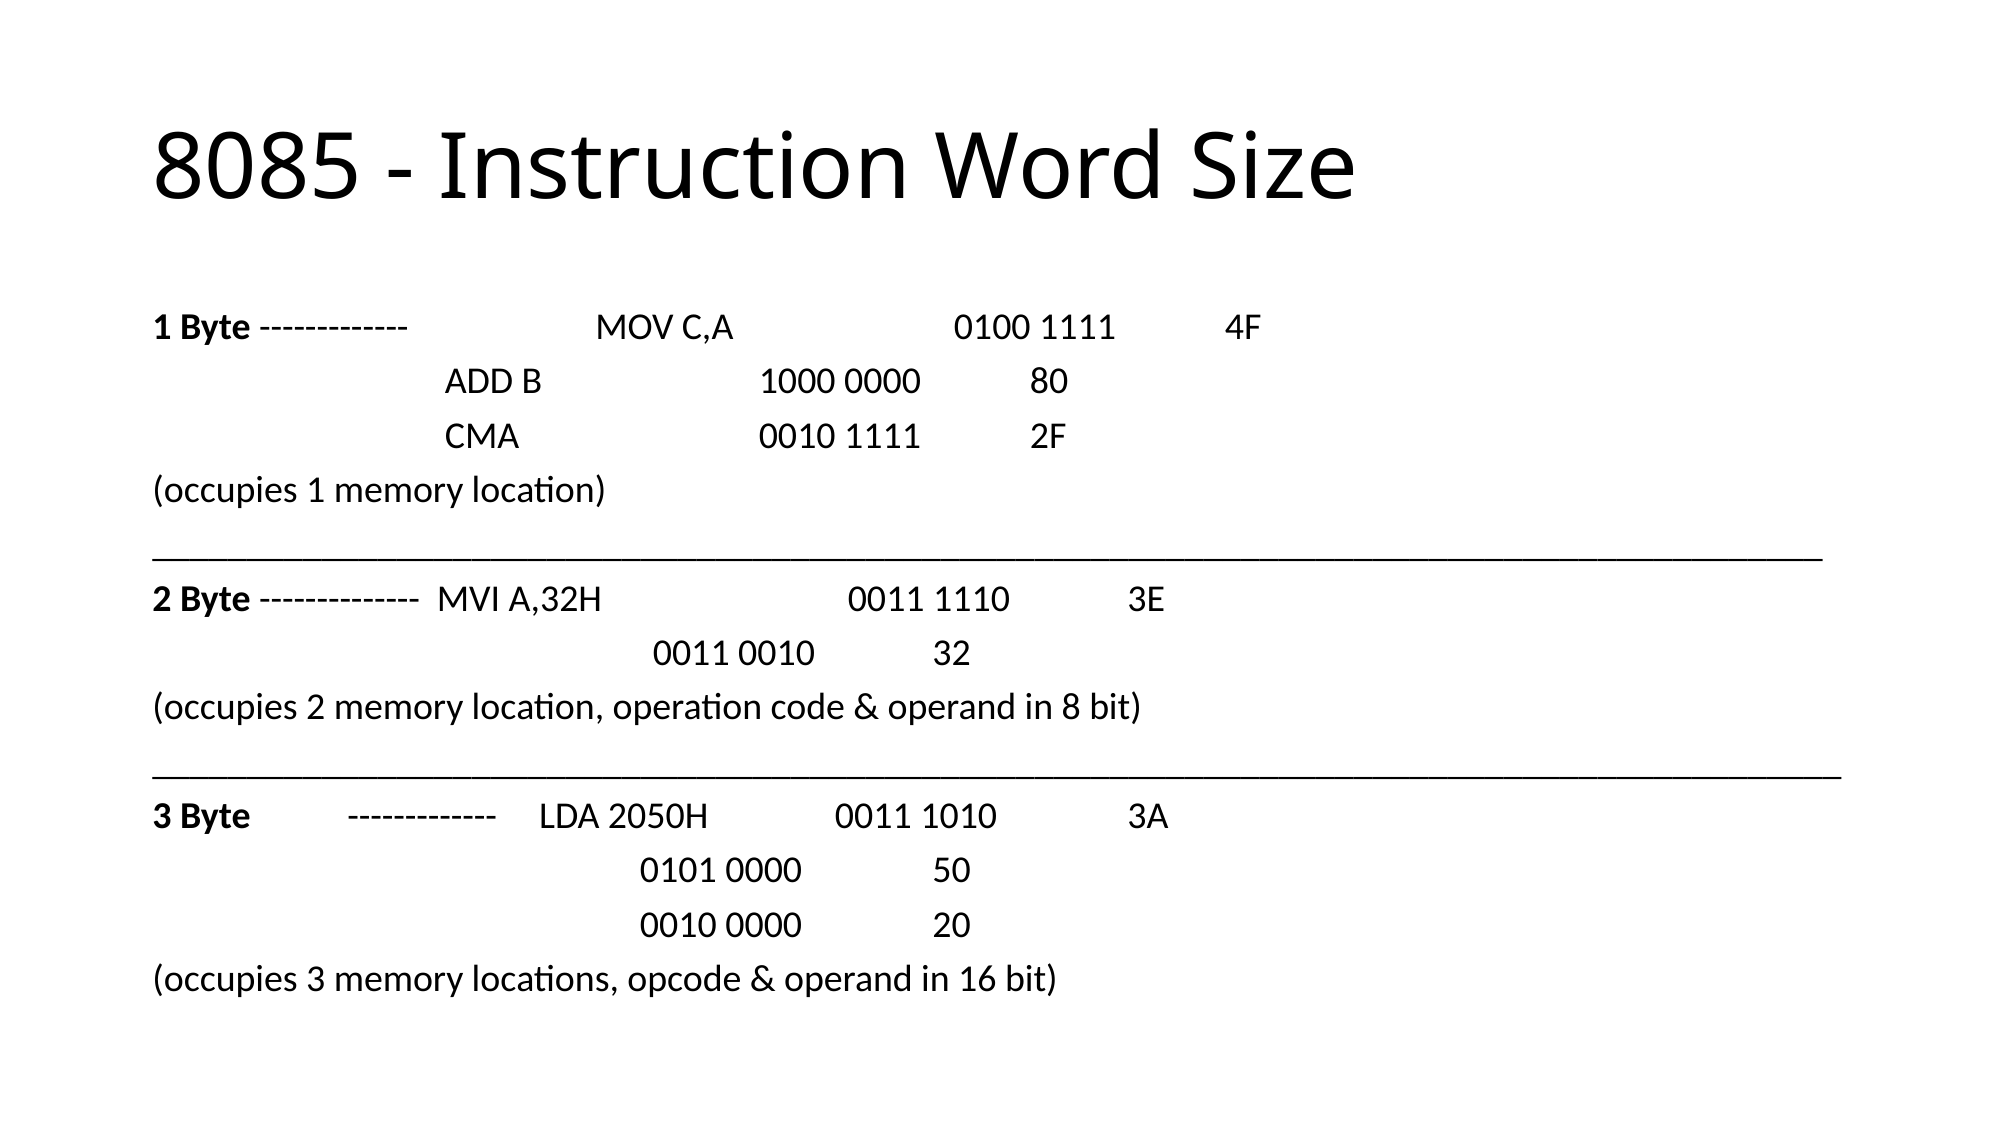

# 8085 - Instruction Word Size
1 Byte ------------- MOV C,A		 0100 1111		4F
			ADD B		 1000 0000		80
			CMA		 0010 1111		2F
(occupies 1 memory location)
_________________________________________________________________________________________
2 Byte -------------- MVI A,32H		 0011 1110		3E
			 	 0011 0010		32
(occupies 2 memory location, operation code & operand in 8 bit)
__________________________________________________________________________________________
3 Byte	------------- LDA 2050H		0011 1010		3A
					0101 0000		50
					0010 0000 		20
(occupies 3 memory locations, opcode & operand in 16 bit)